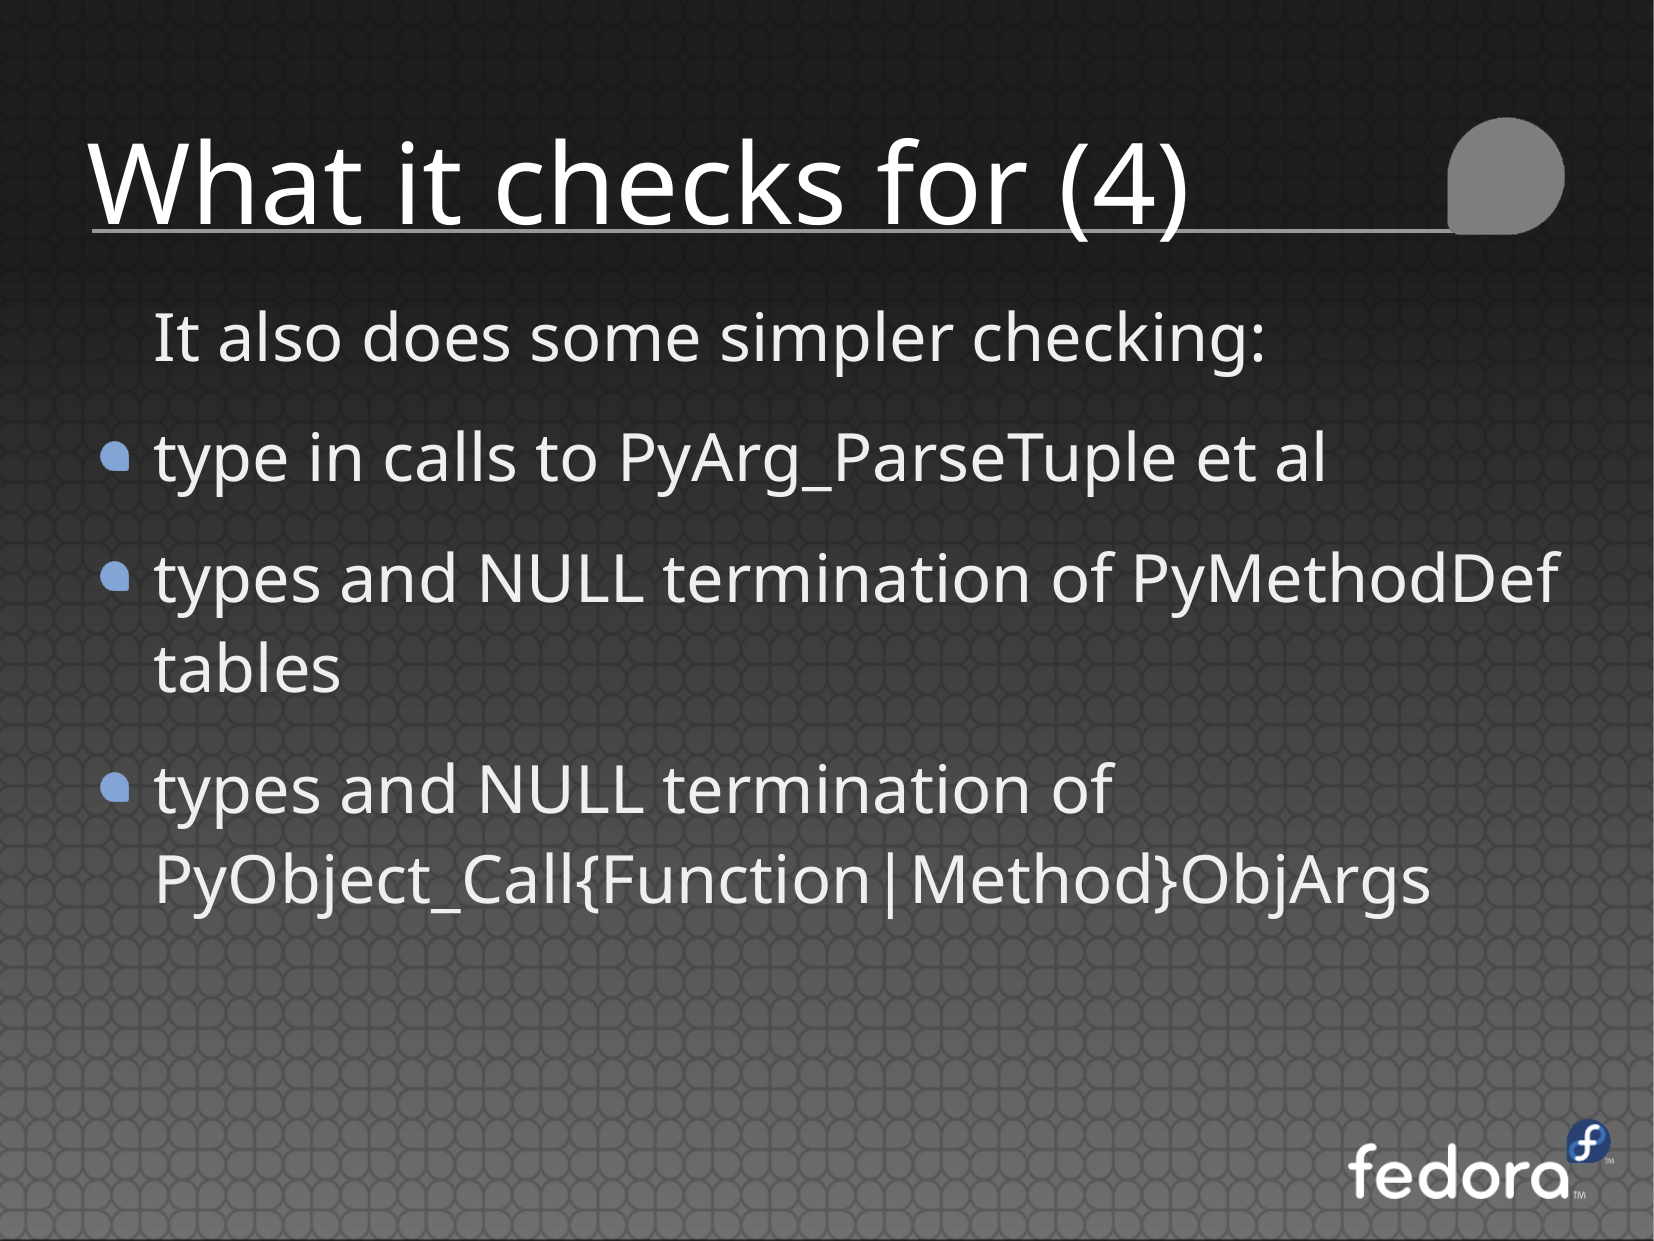

# What it checks for (4)
It also does some simpler checking:
type in calls to PyArg_ParseTuple et al
types and NULL termination of PyMethodDef tables
types and NULL termination of PyObject_Call{Function|Method}ObjArgs